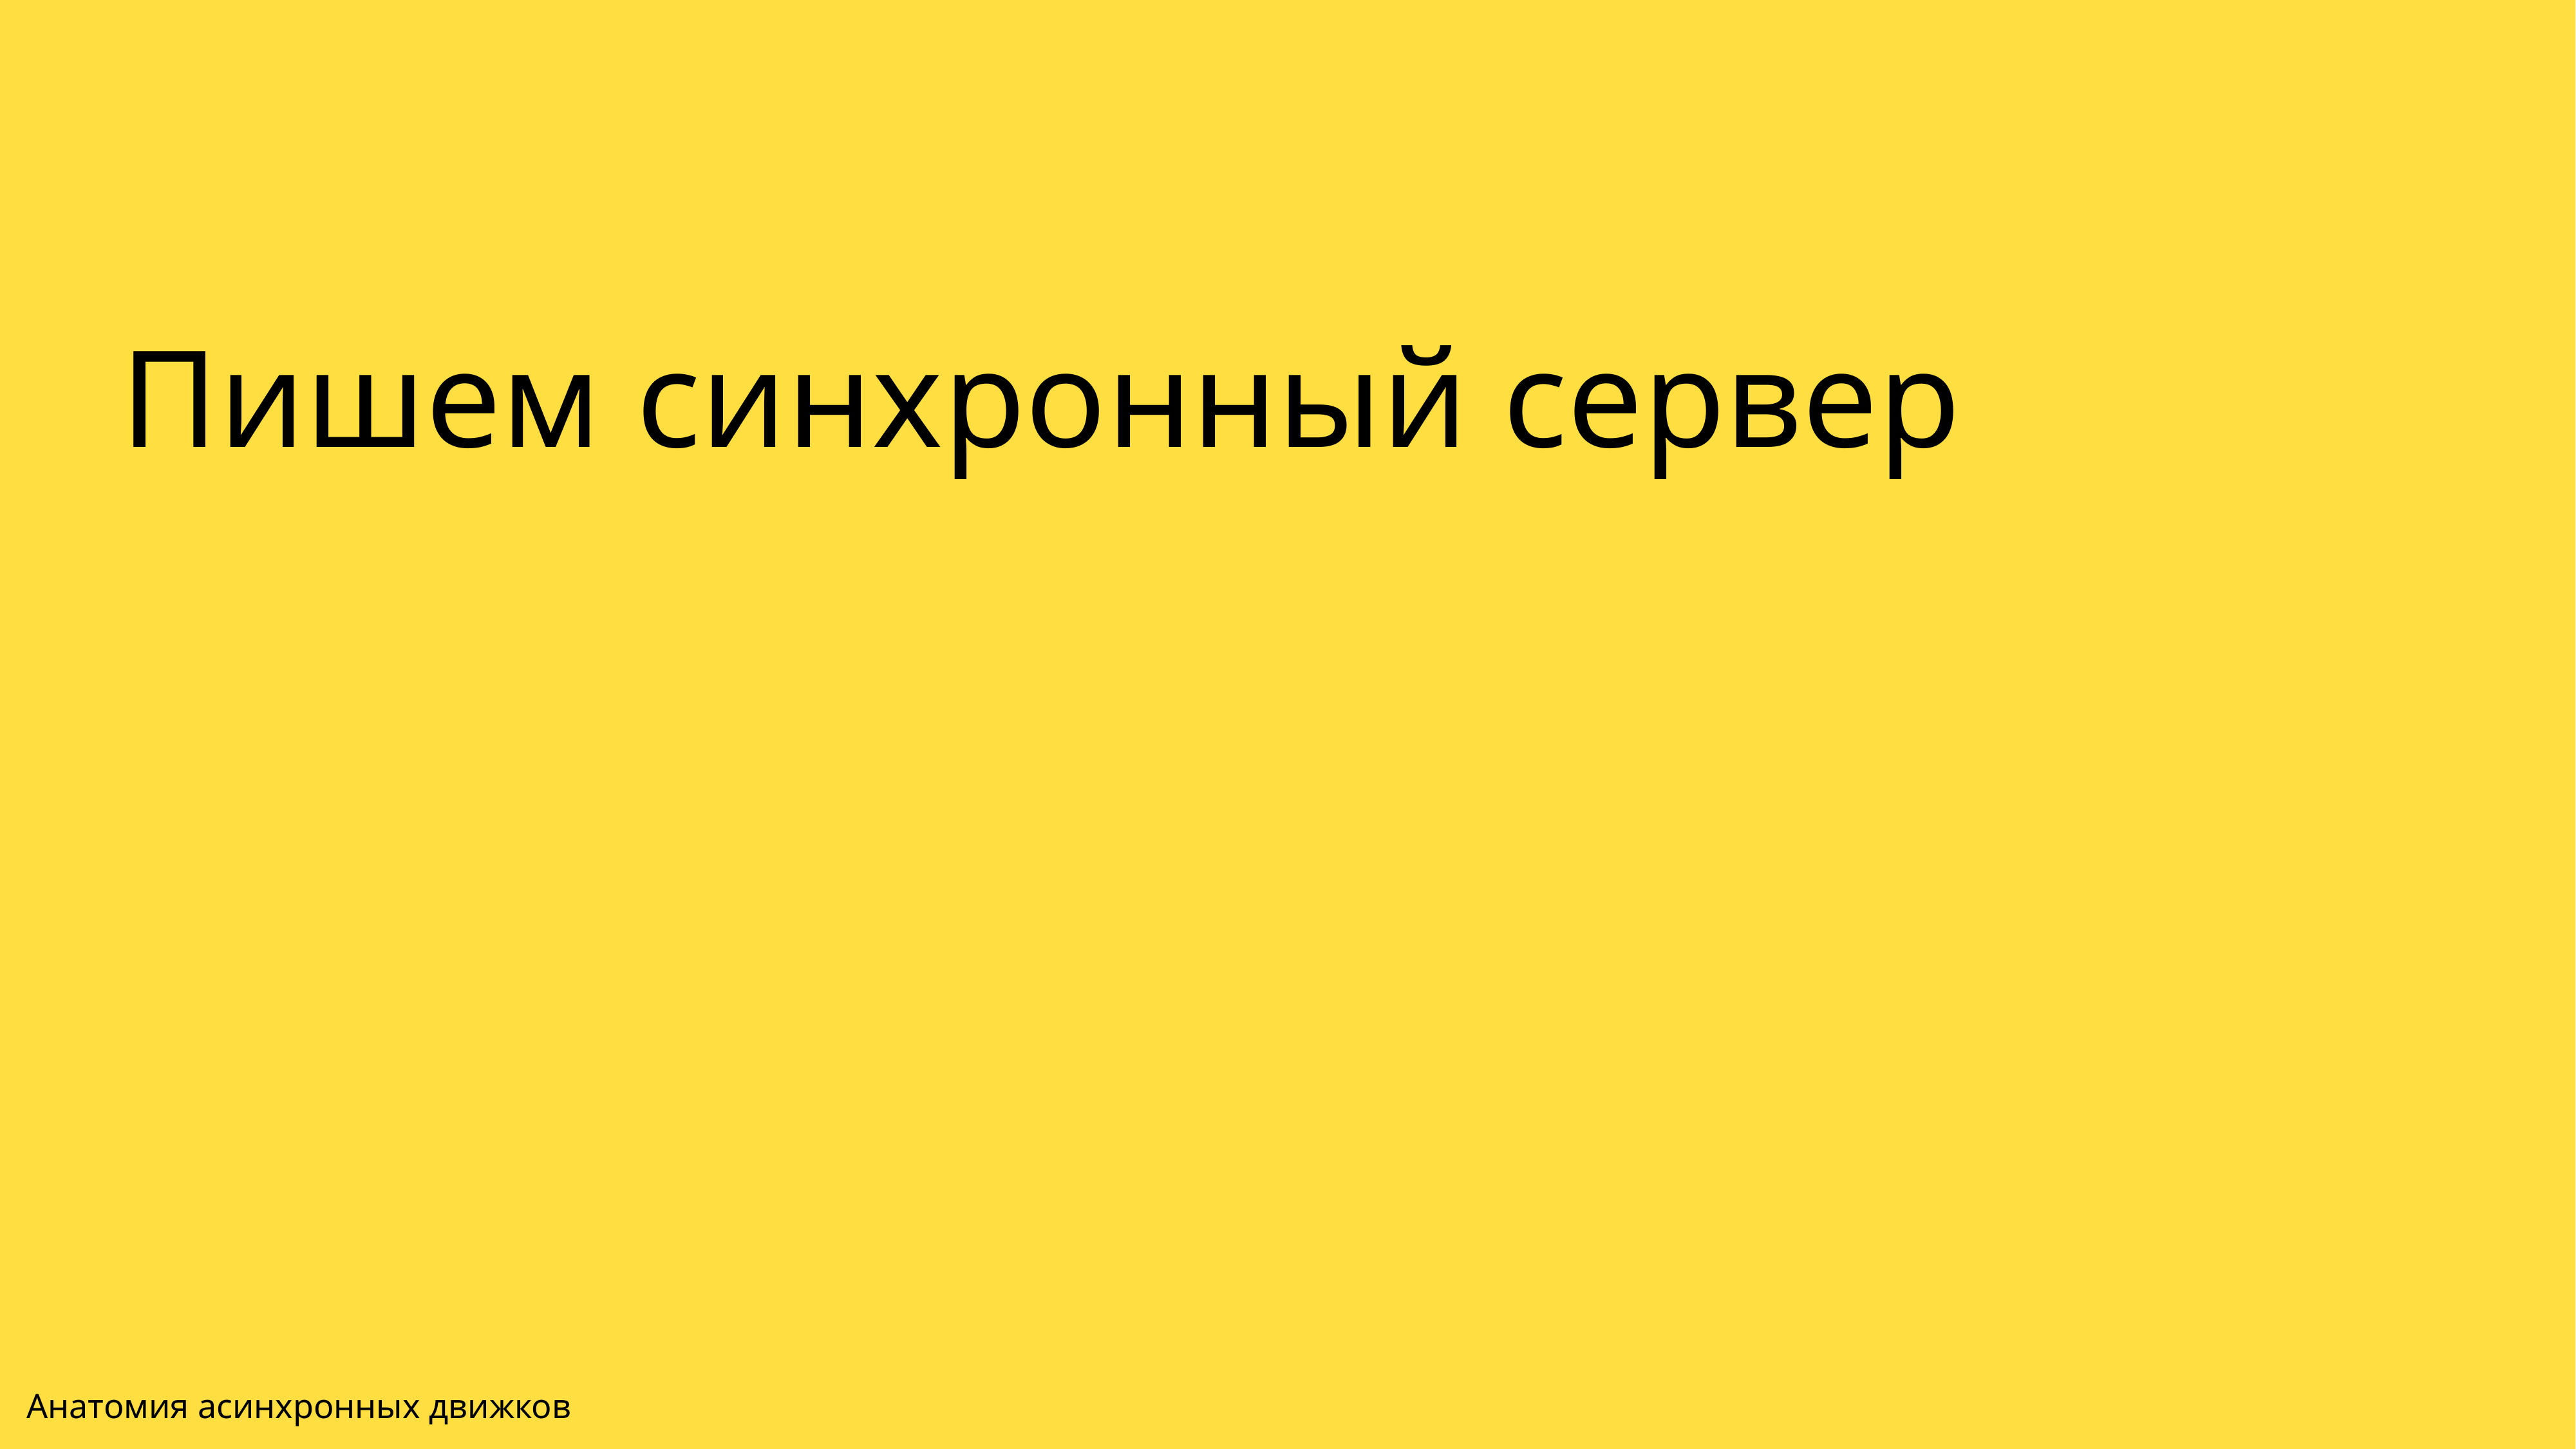

# Пишем синхронный сервер
Анатомия асинхронных движков